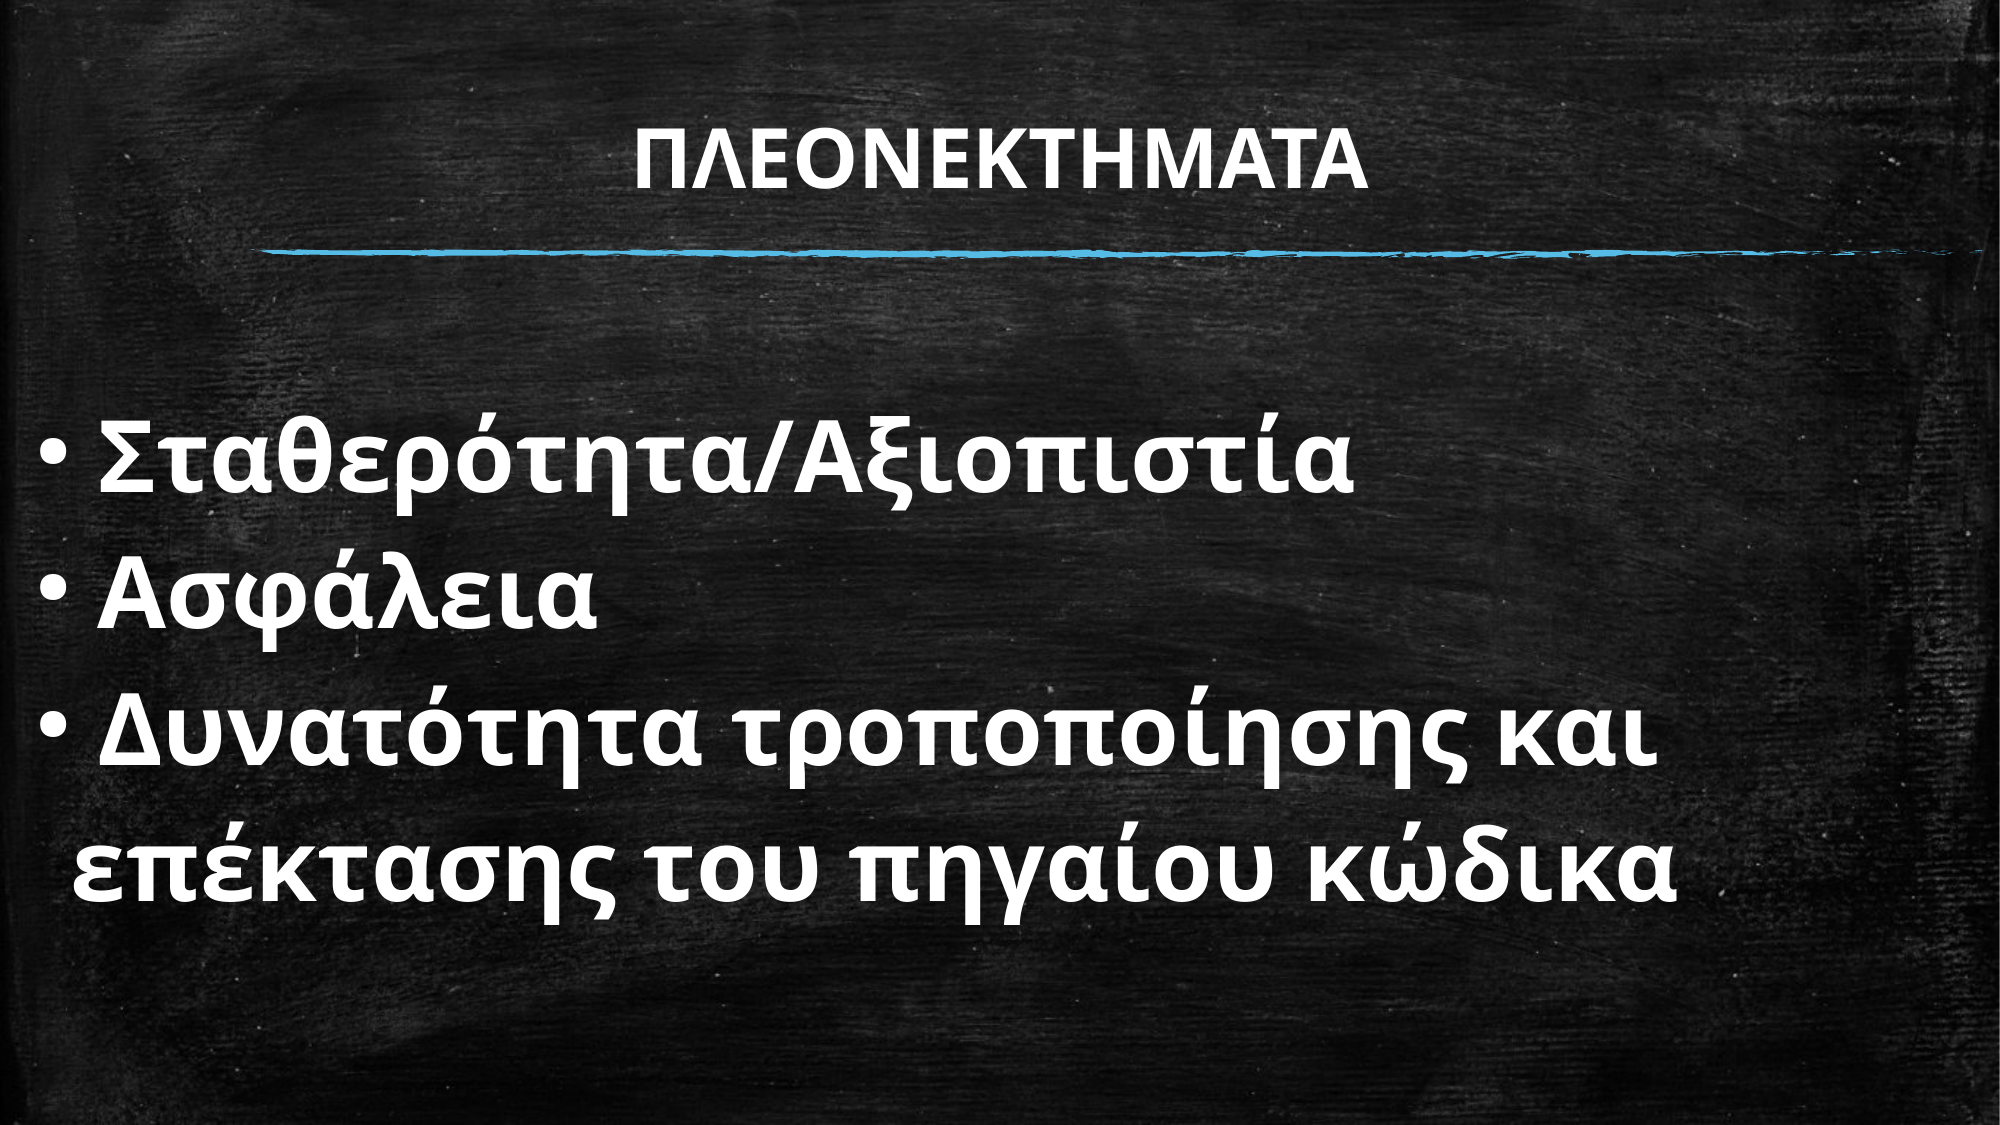

# ΠΛΕΟΝΕΚΤΗΜΑΤΑ
 Σταθερότητα/Αξιοπιστία
 Ασφάλεια
 Δυνατότητα τροποποίησης και επέκτασης του πηγαίου κώδικα